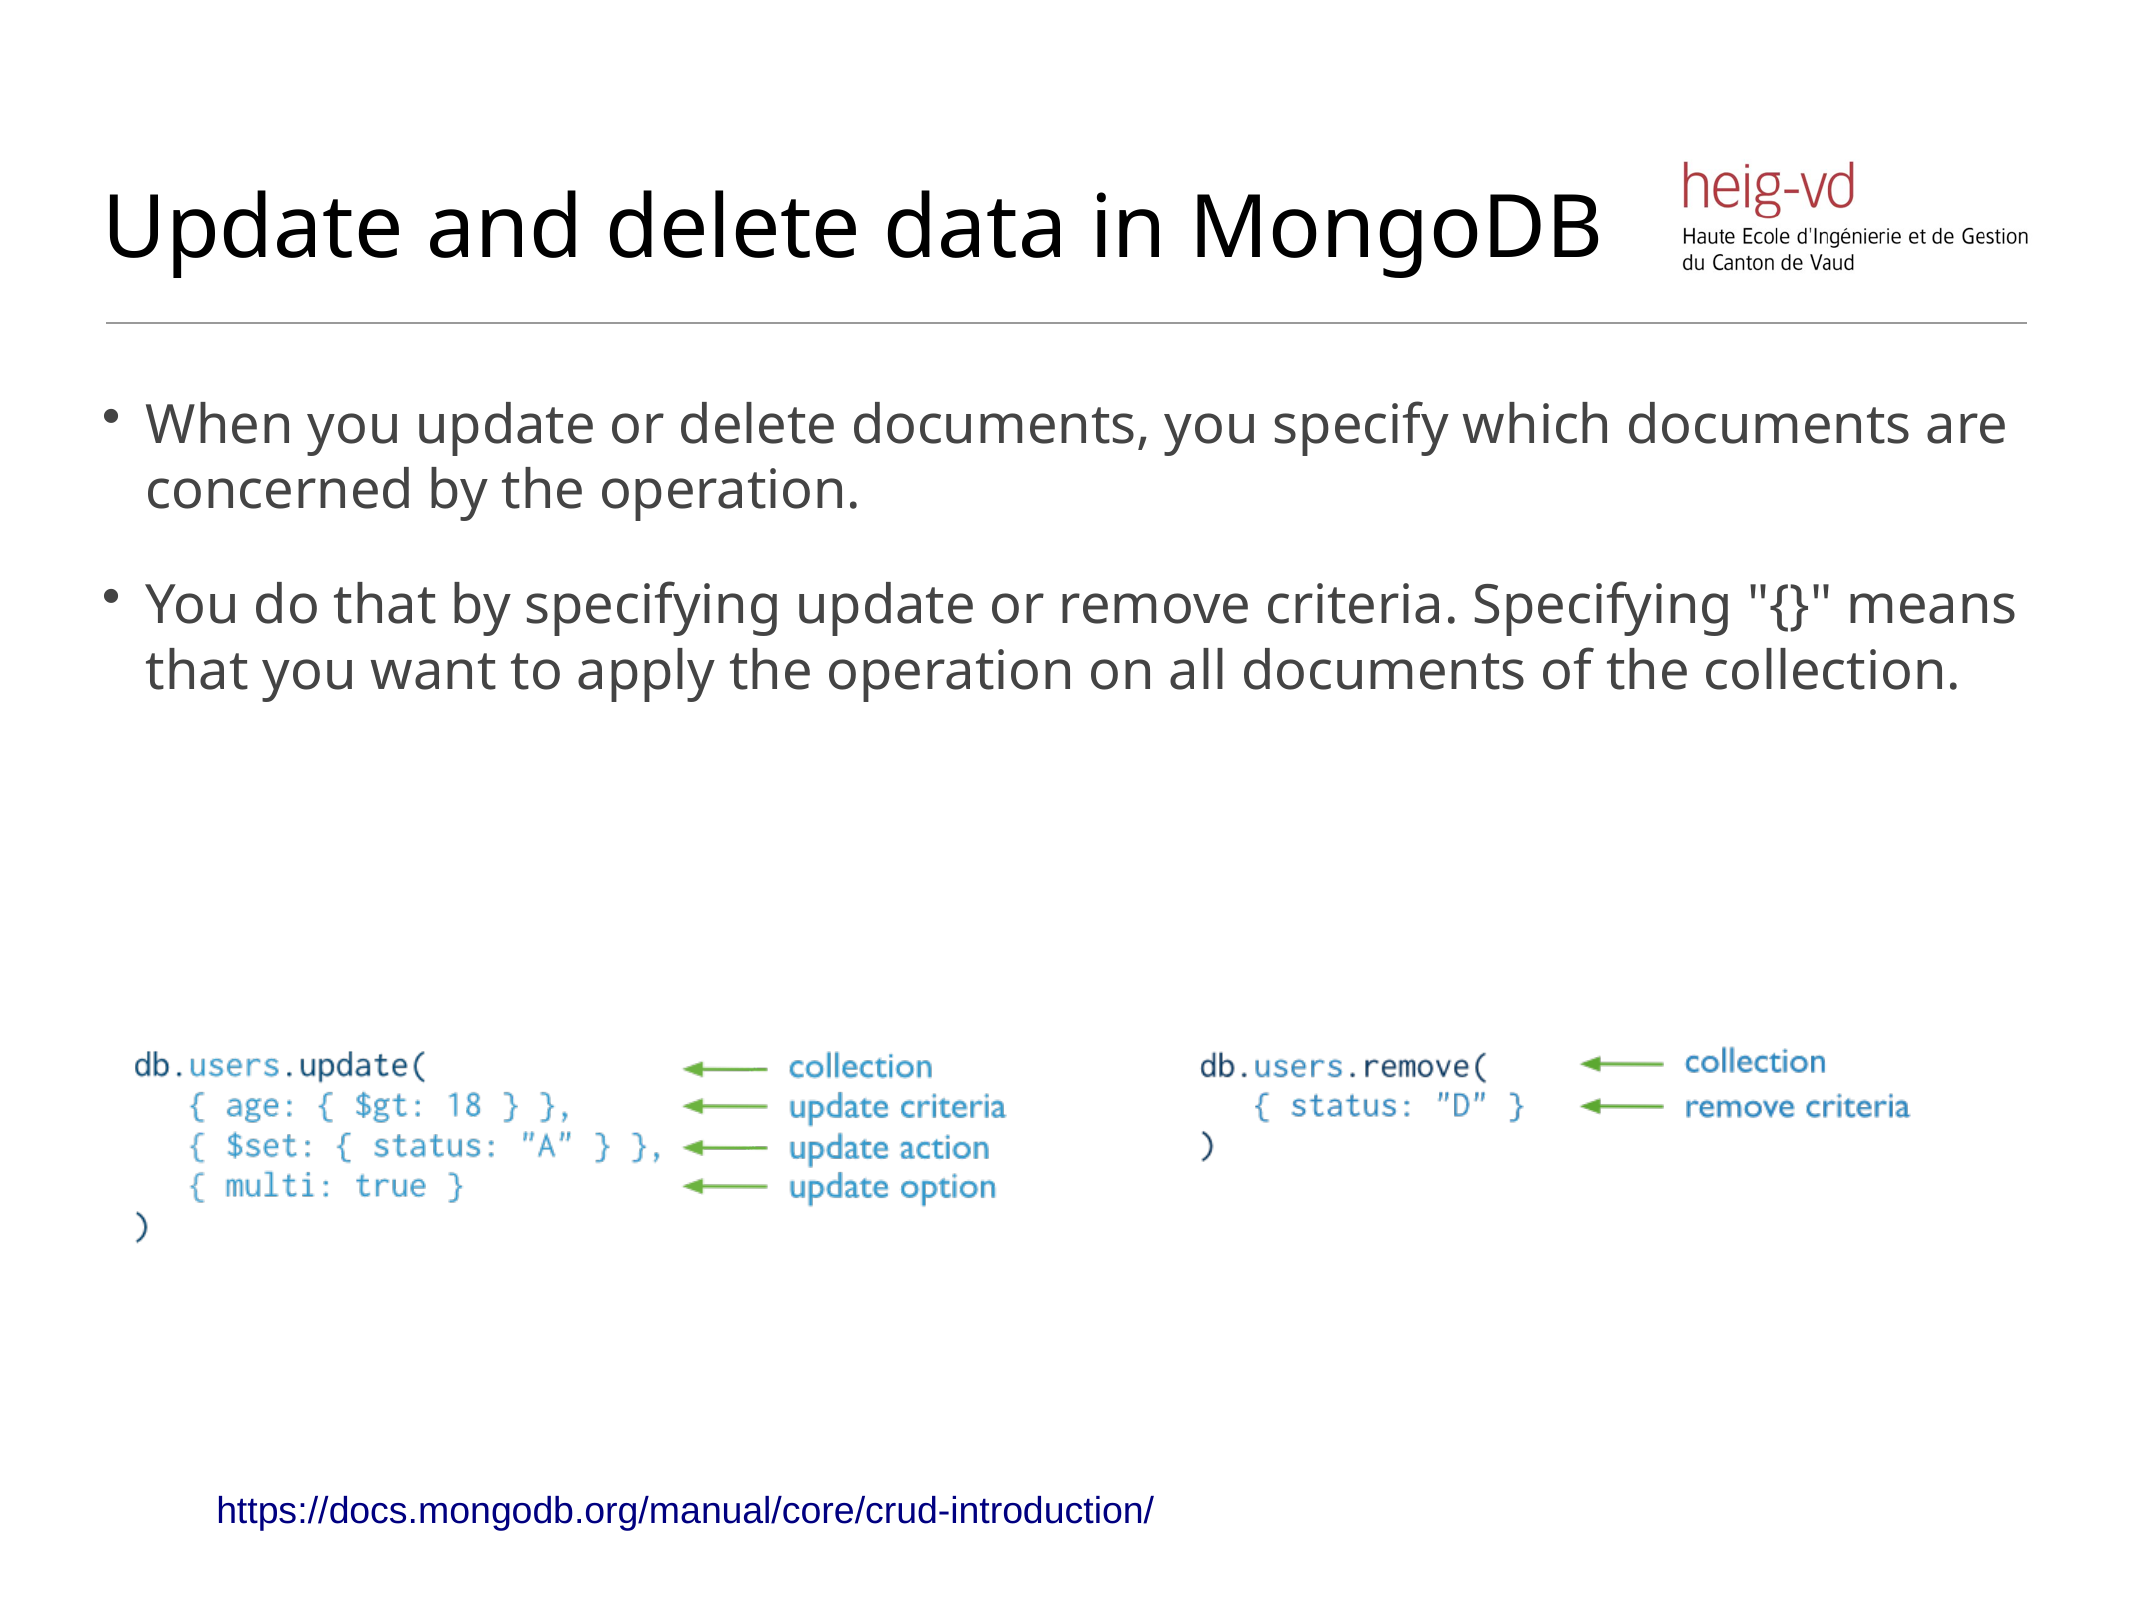

# Update and delete data in MongoDB
When you update or delete documents, you specify which documents are concerned by the operation.
You do that by specifying update or remove criteria. Specifying "{}" means that you want to apply the operation on all documents of the collection.
https://docs.mongodb.org/manual/core/crud-introduction/